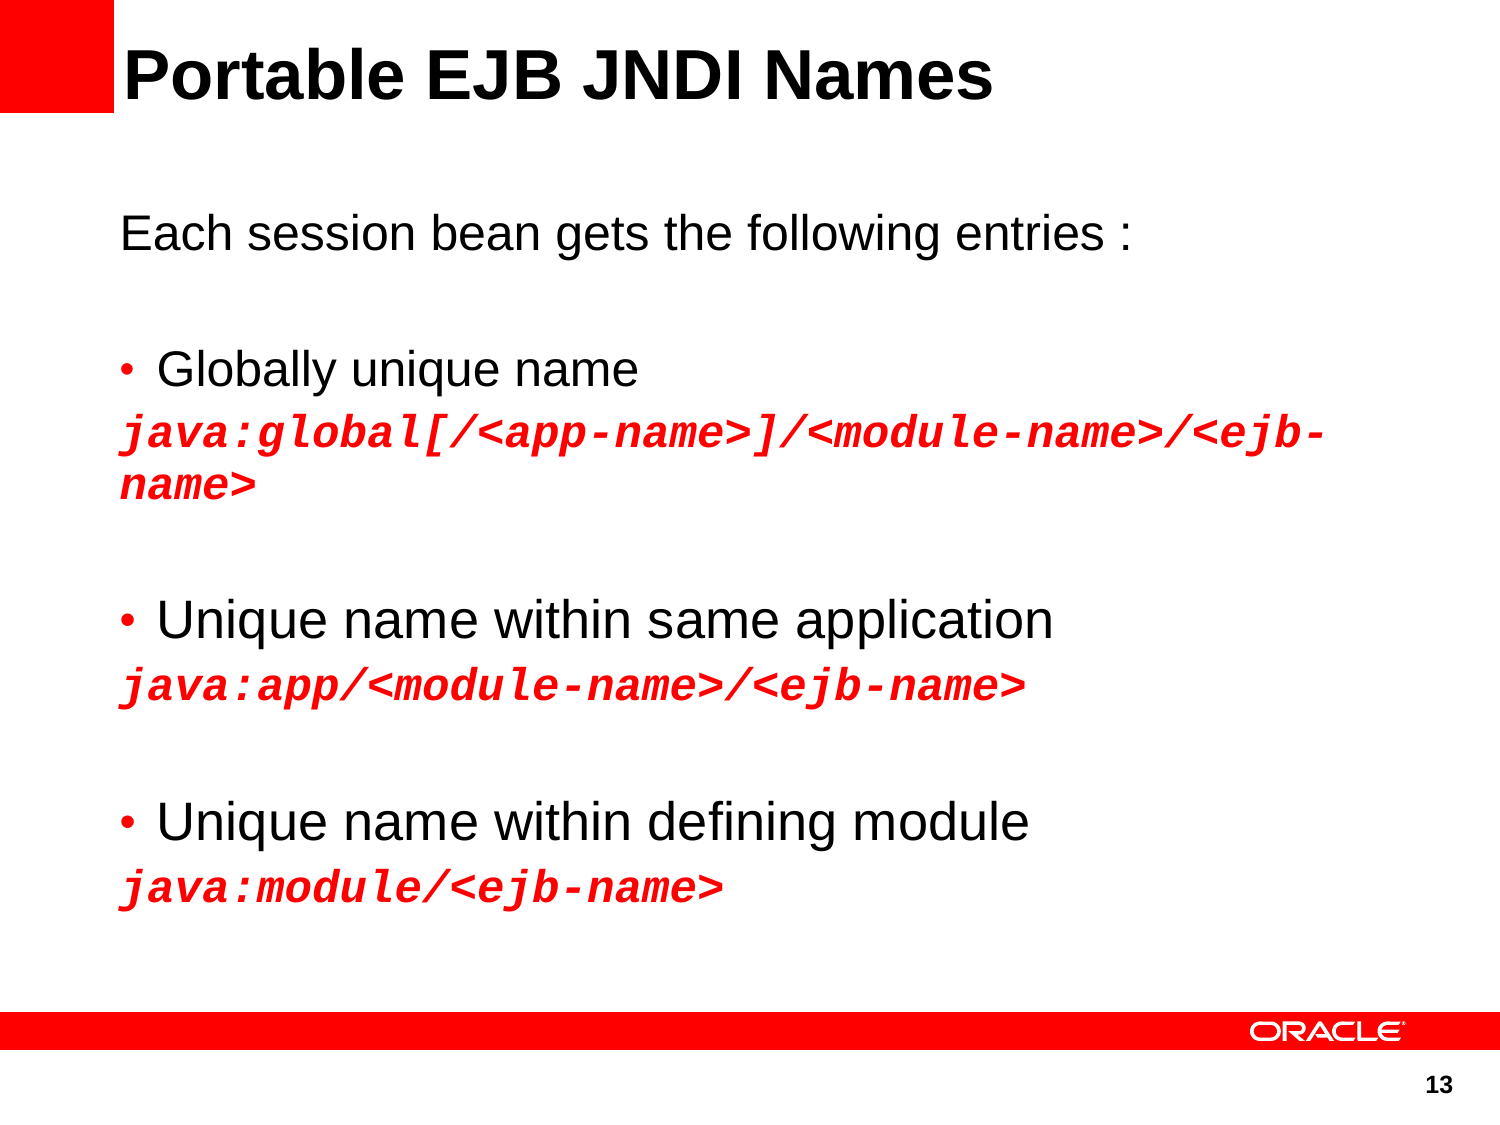

# Portable EJB JNDI Names
Each session bean gets the following entries :
Globally unique name
java:global[/<app-name>]/<module-name>/<ejb-name>
Unique name within same application
java:app/<module-name>/<ejb-name>
Unique name within defining module
java:module/<ejb-name>